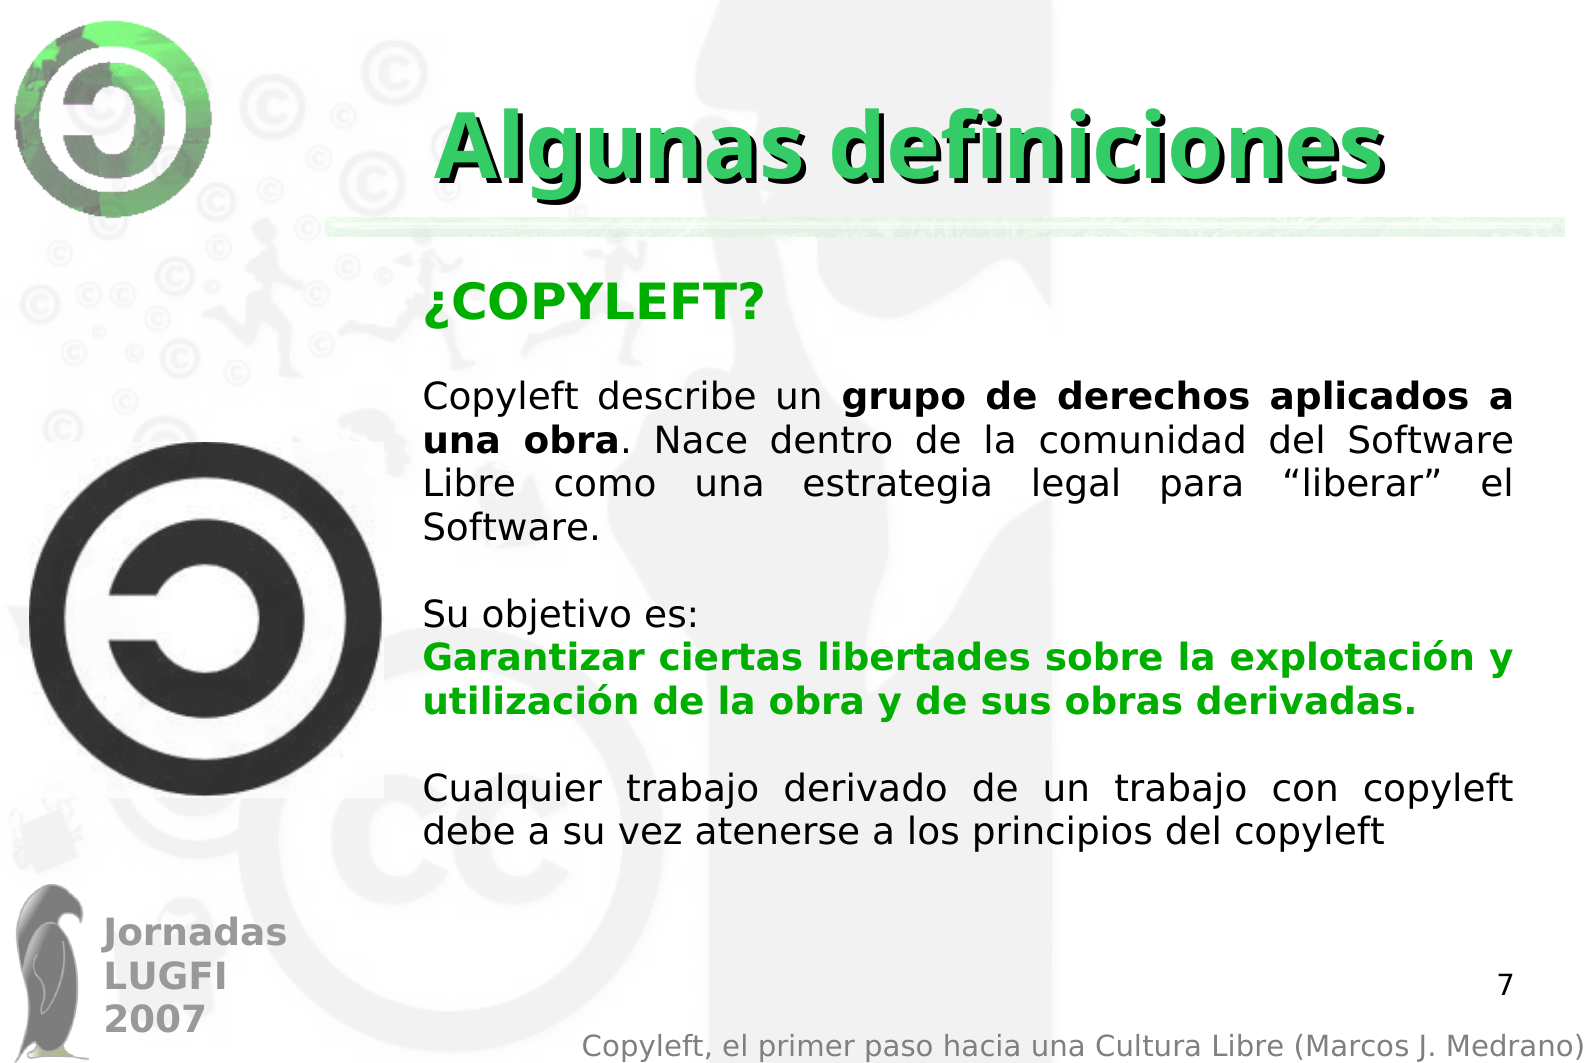

Algunas definiciones
¿COPYLEFT?
Copyleft describe un grupo de derechos aplicados a una obra. Nace dentro de la comunidad del Software Libre como una estrategia legal para “liberar” el Software.
Su objetivo es:
Garantizar ciertas libertades sobre la explotación y utilización de la obra y de sus obras derivadas.
Cualquier trabajo derivado de un trabajo con copyleft debe a su vez atenerse a los principios del copyleft
7